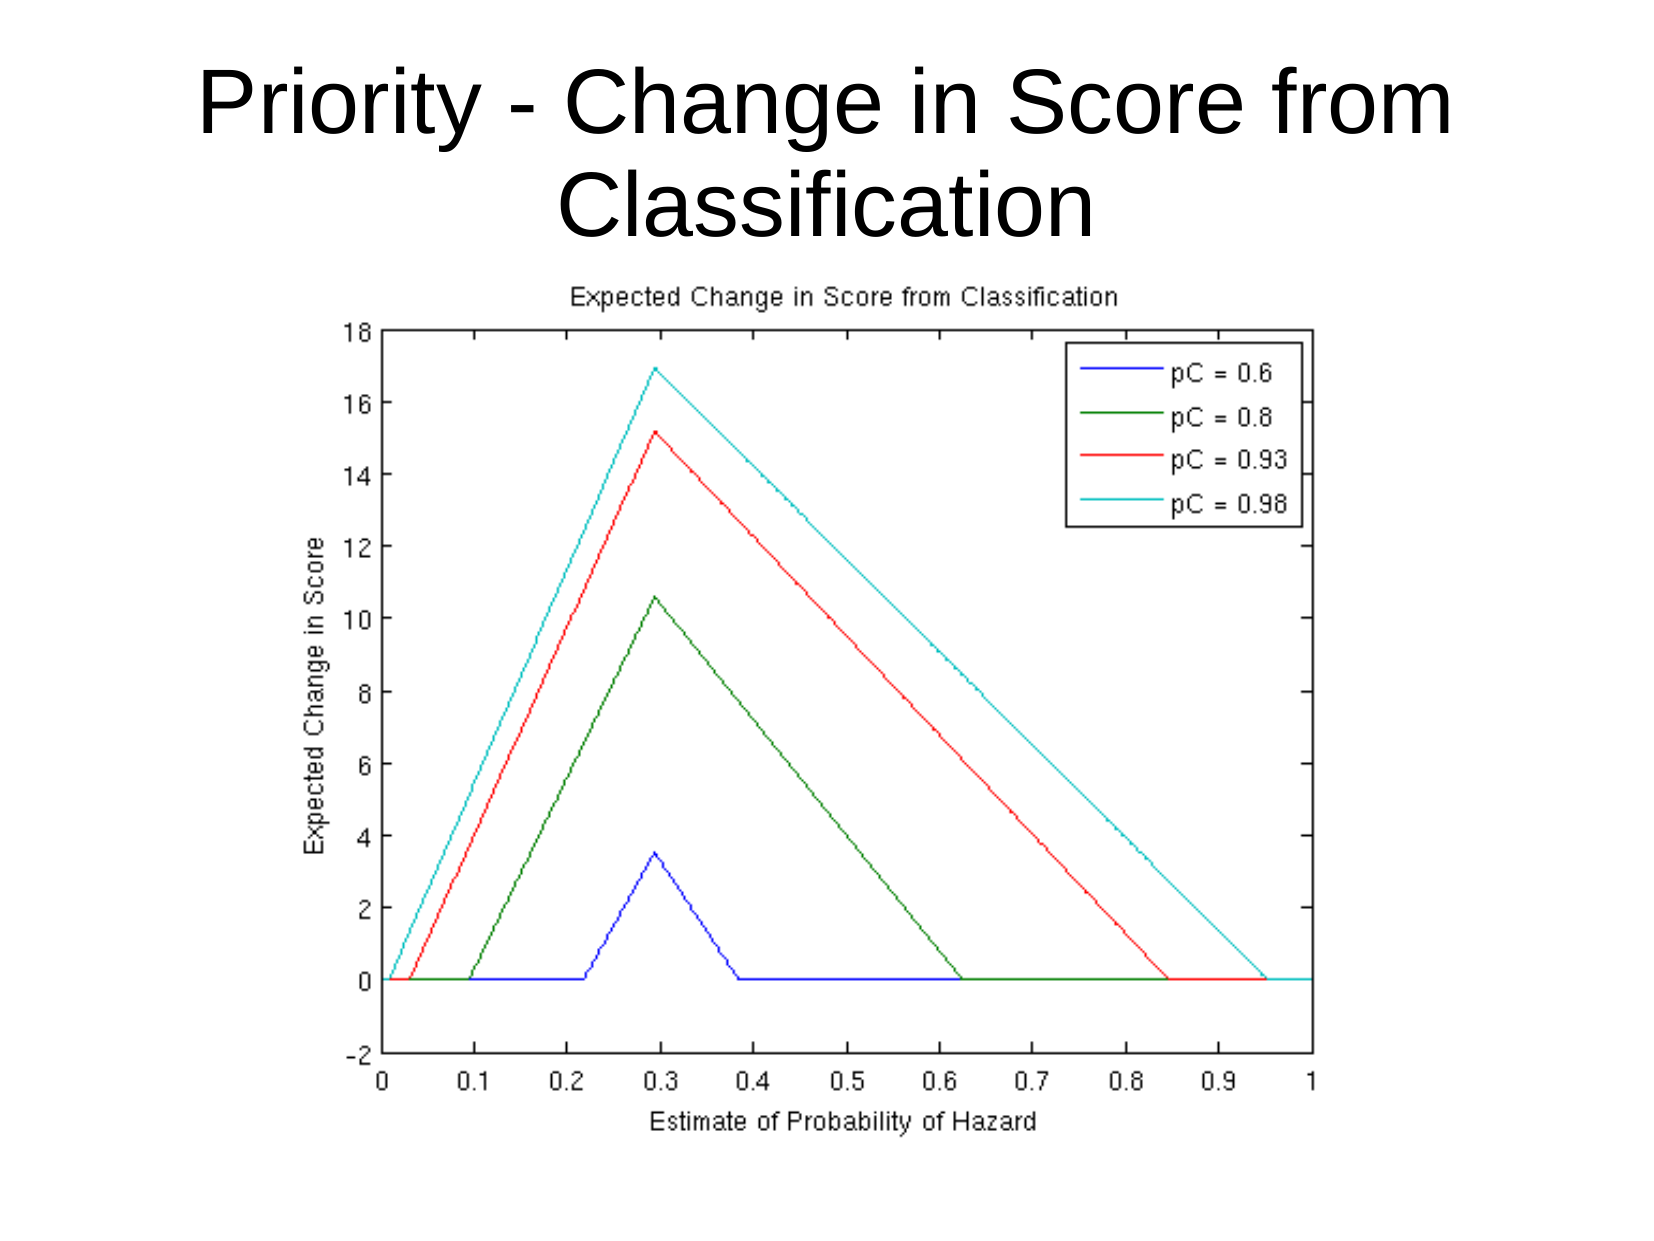

# Priority - Change in Score from Classification